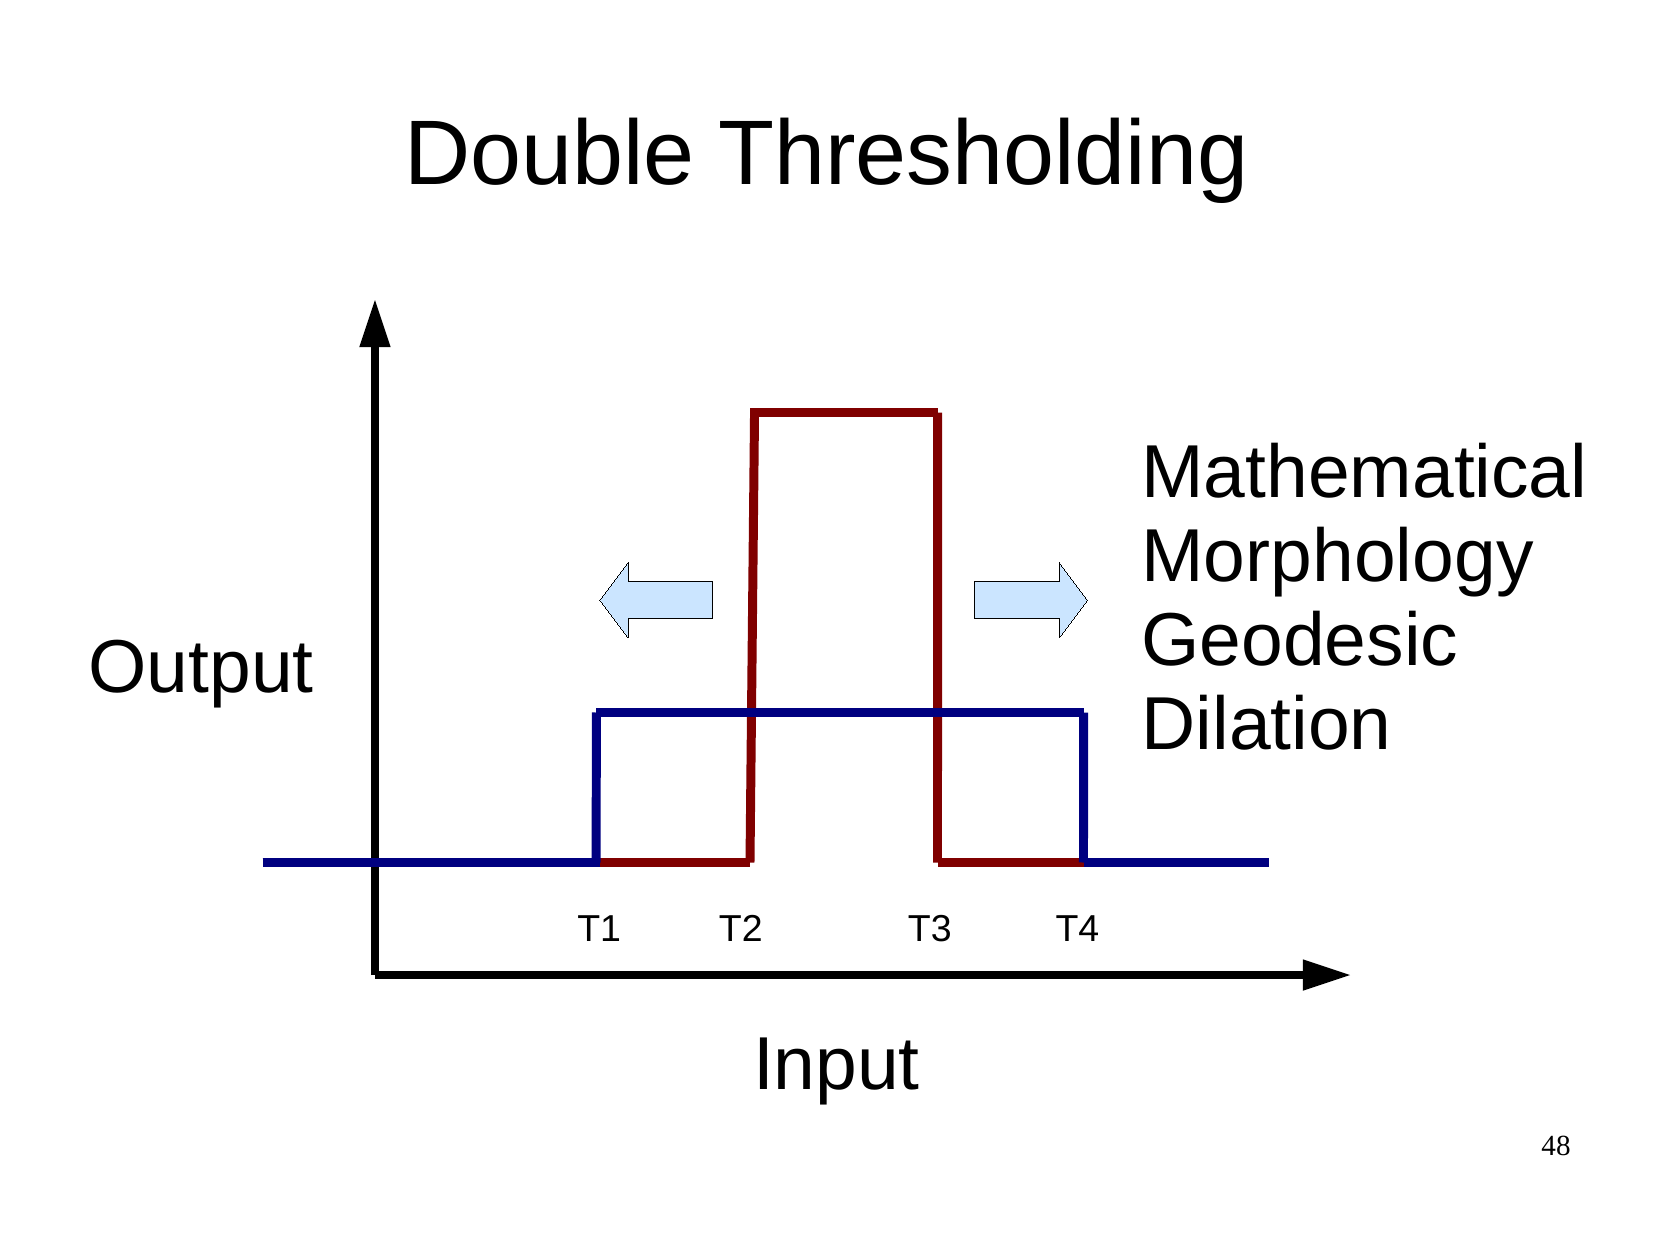

# Double Thresholding
Mathematical Morphology
Geodesic Dilation
Output
T1
T2
T3
T4
Input
48